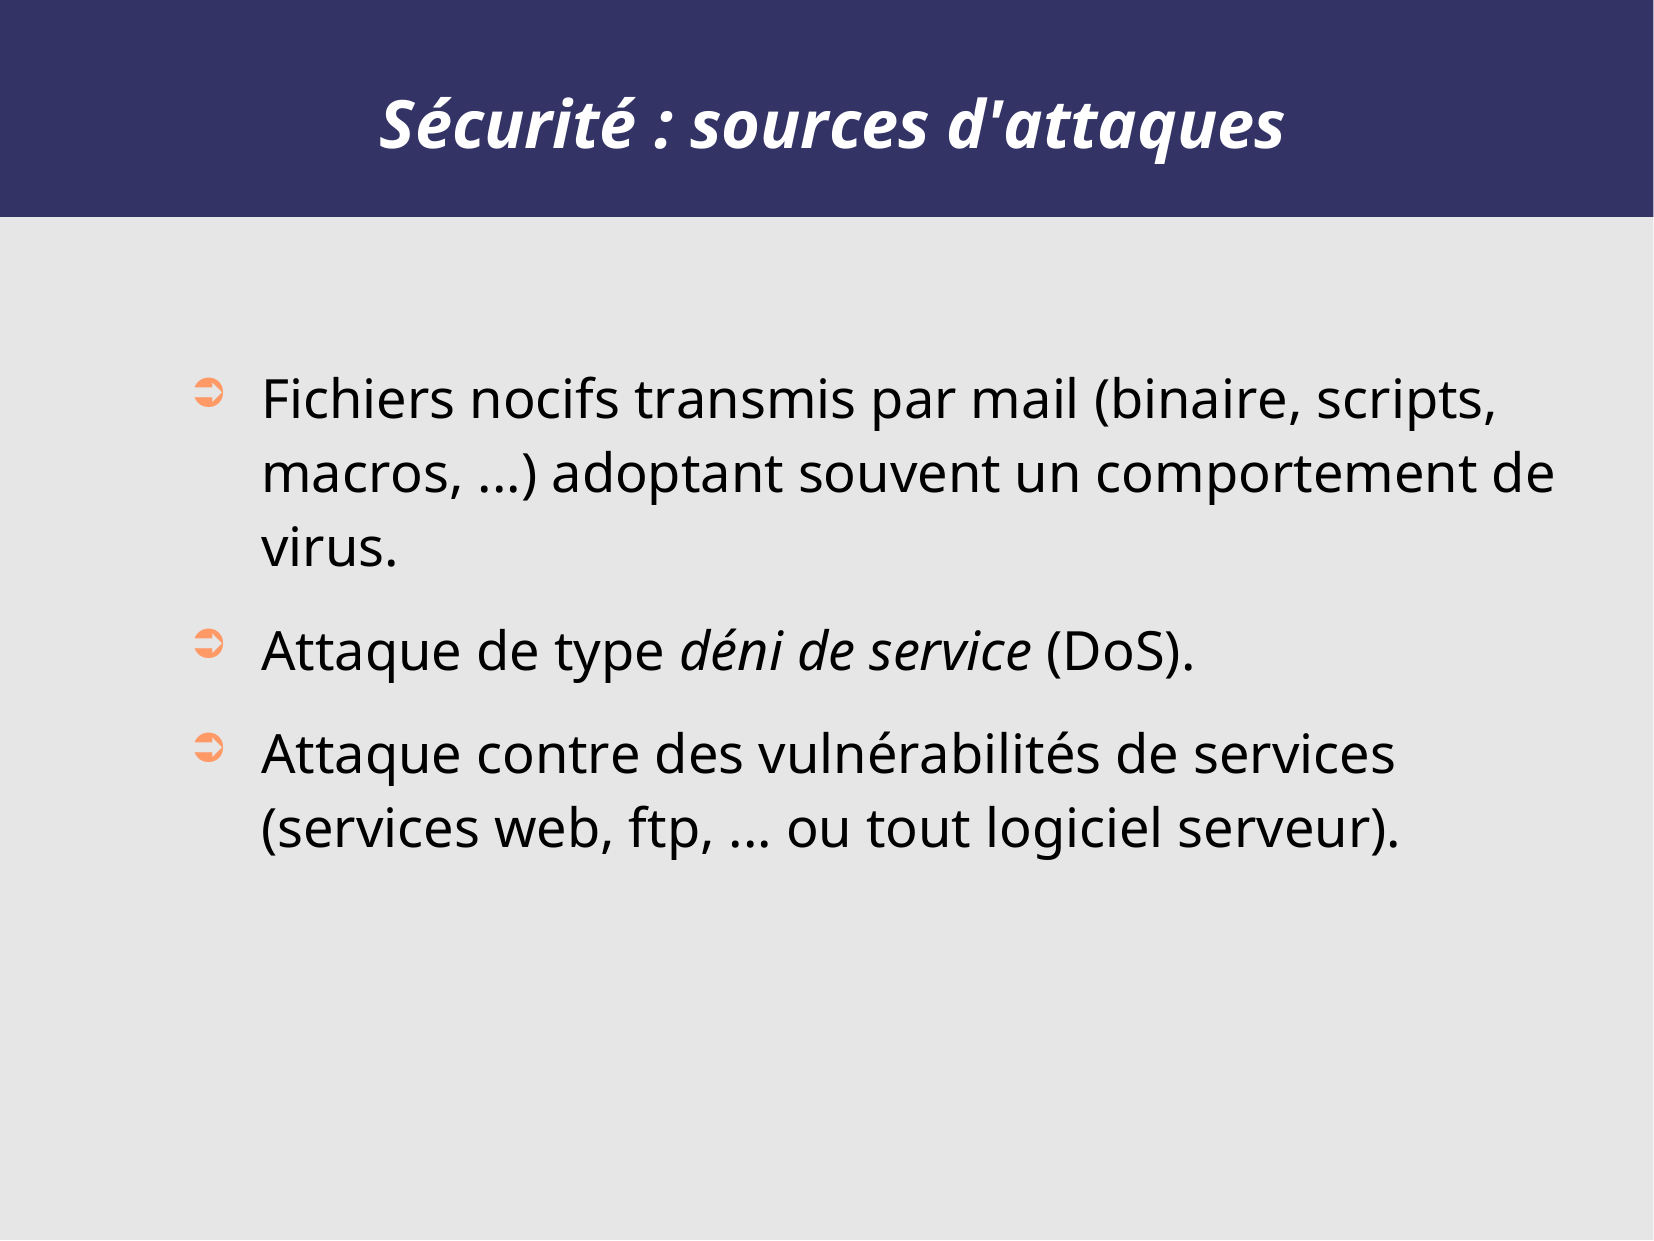

# Sécurité : sources d'attaques
Fichiers nocifs transmis par mail (binaire, scripts, macros, ...) adoptant souvent un comportement de virus.
Attaque de type déni de service (DoS).
Attaque contre des vulnérabilités de services (services web, ftp, ... ou tout logiciel serveur).